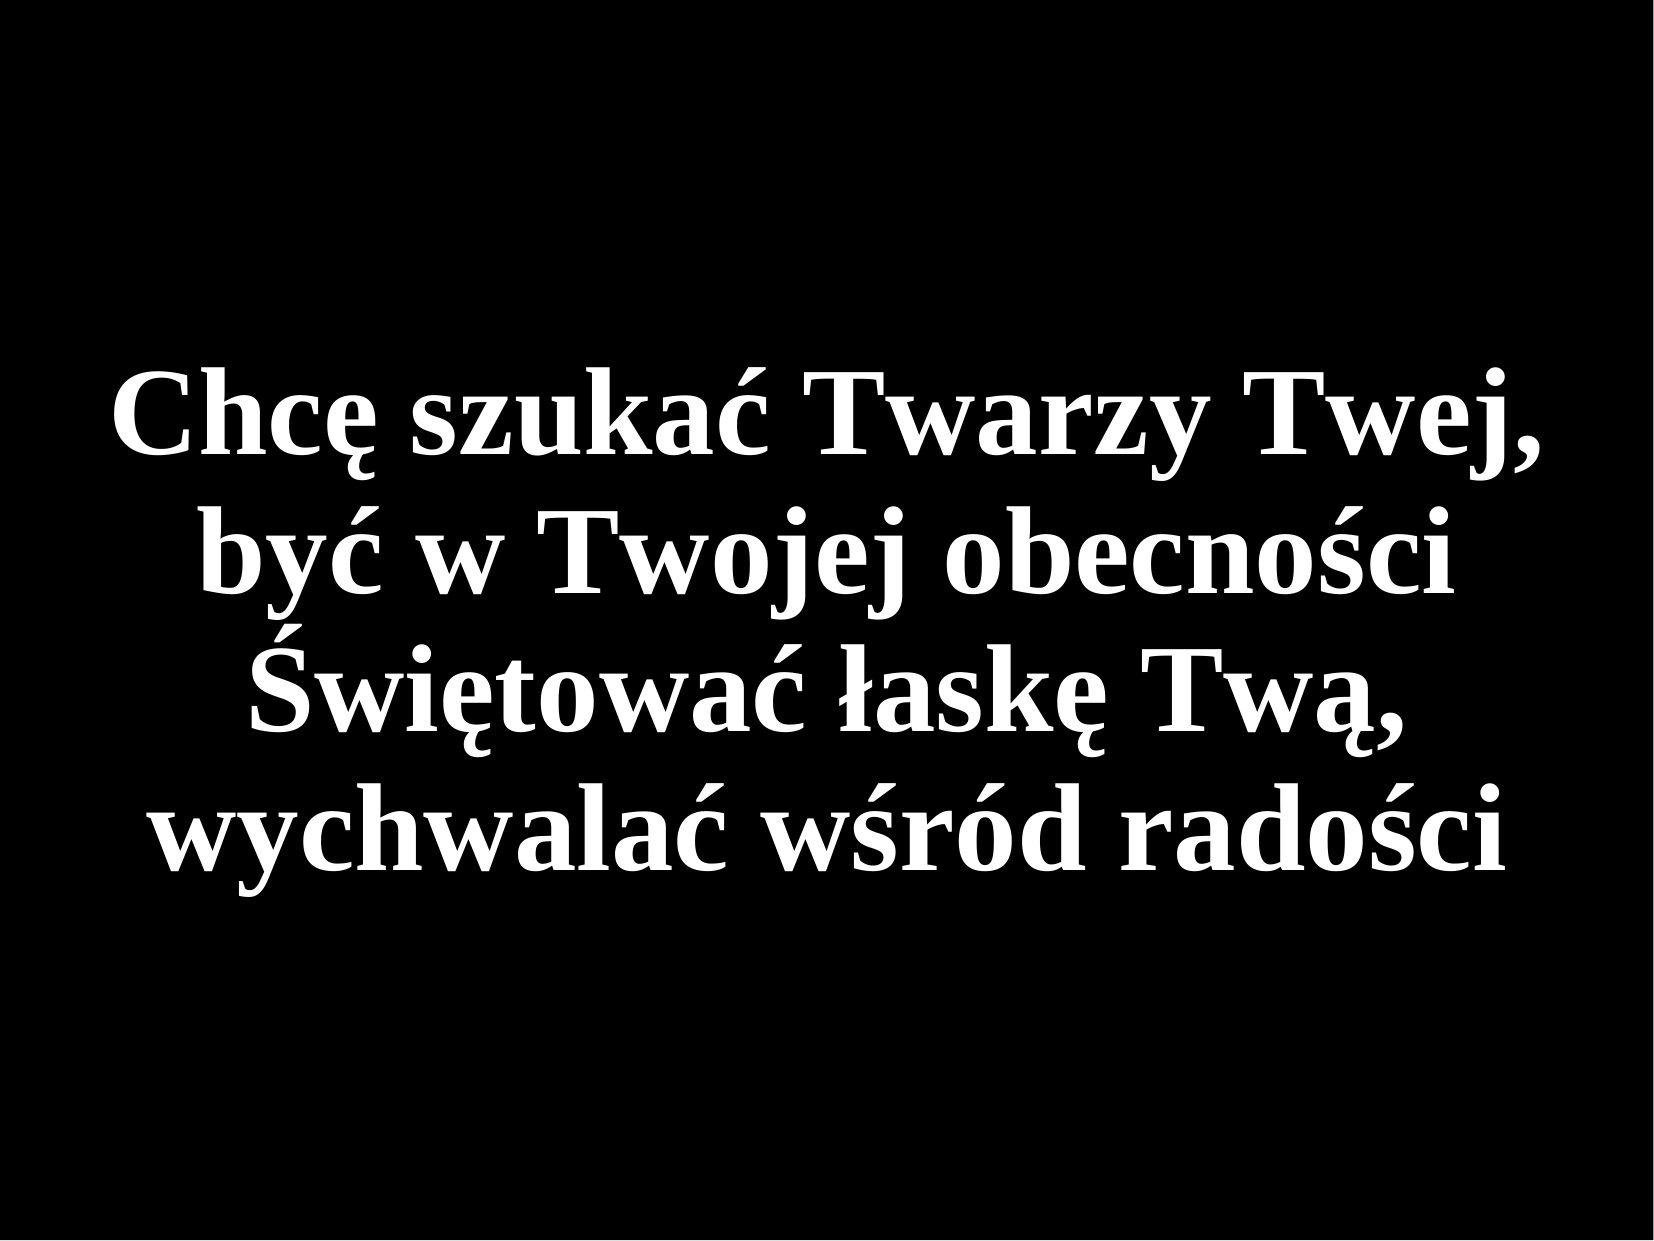

# Chcę szukać Twarzy Twej, być w Twojej obecności Świętować łaskę Twą, wychwalać wśród radości